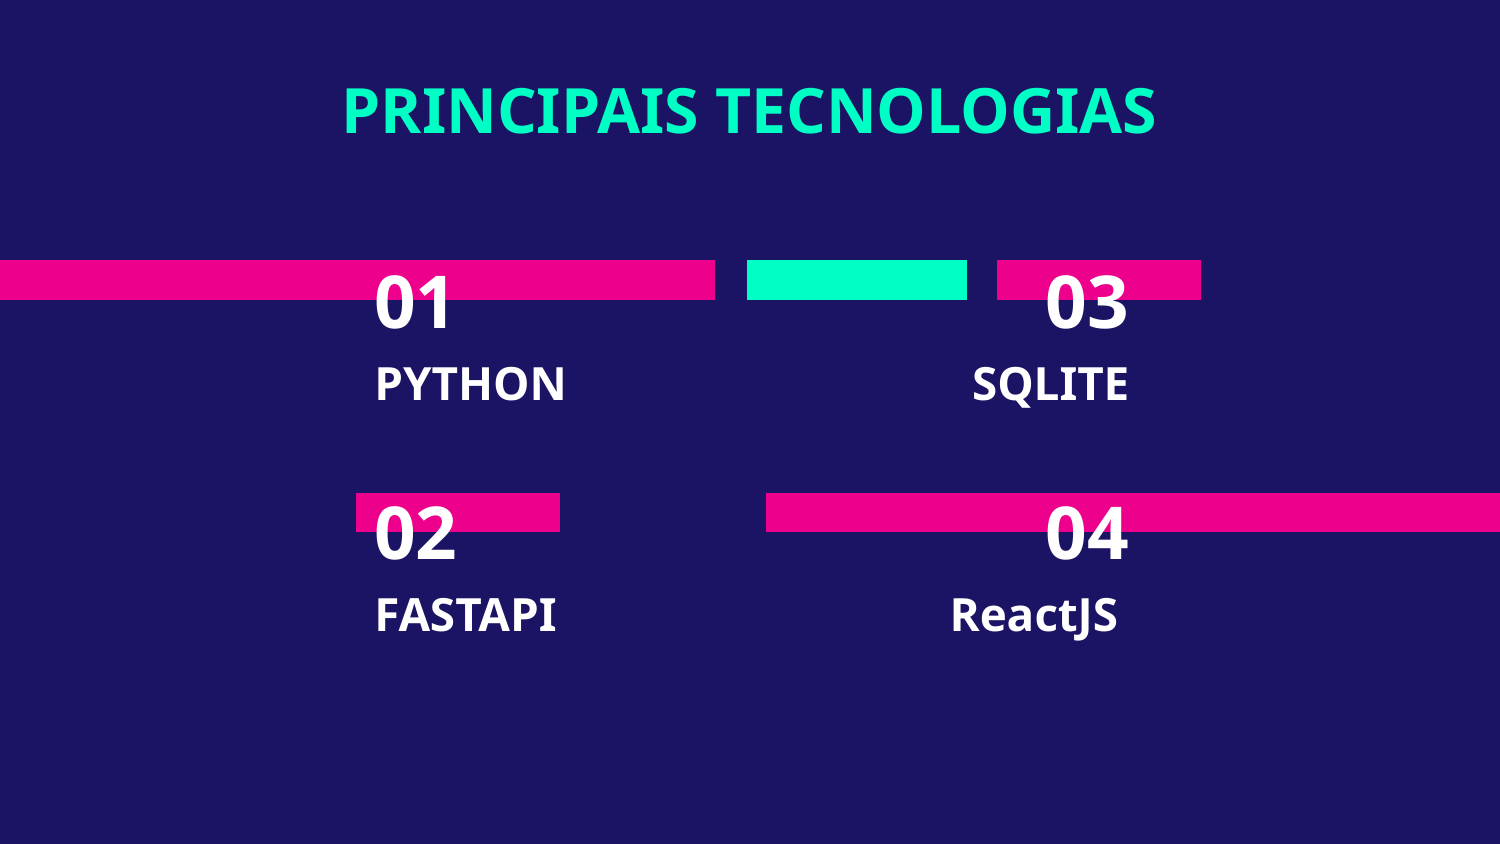

# PRINCIPAIS TECNOLOGIAS
01
03
PYTHON
SQLITE
02
04
FASTAPI
ReactJS